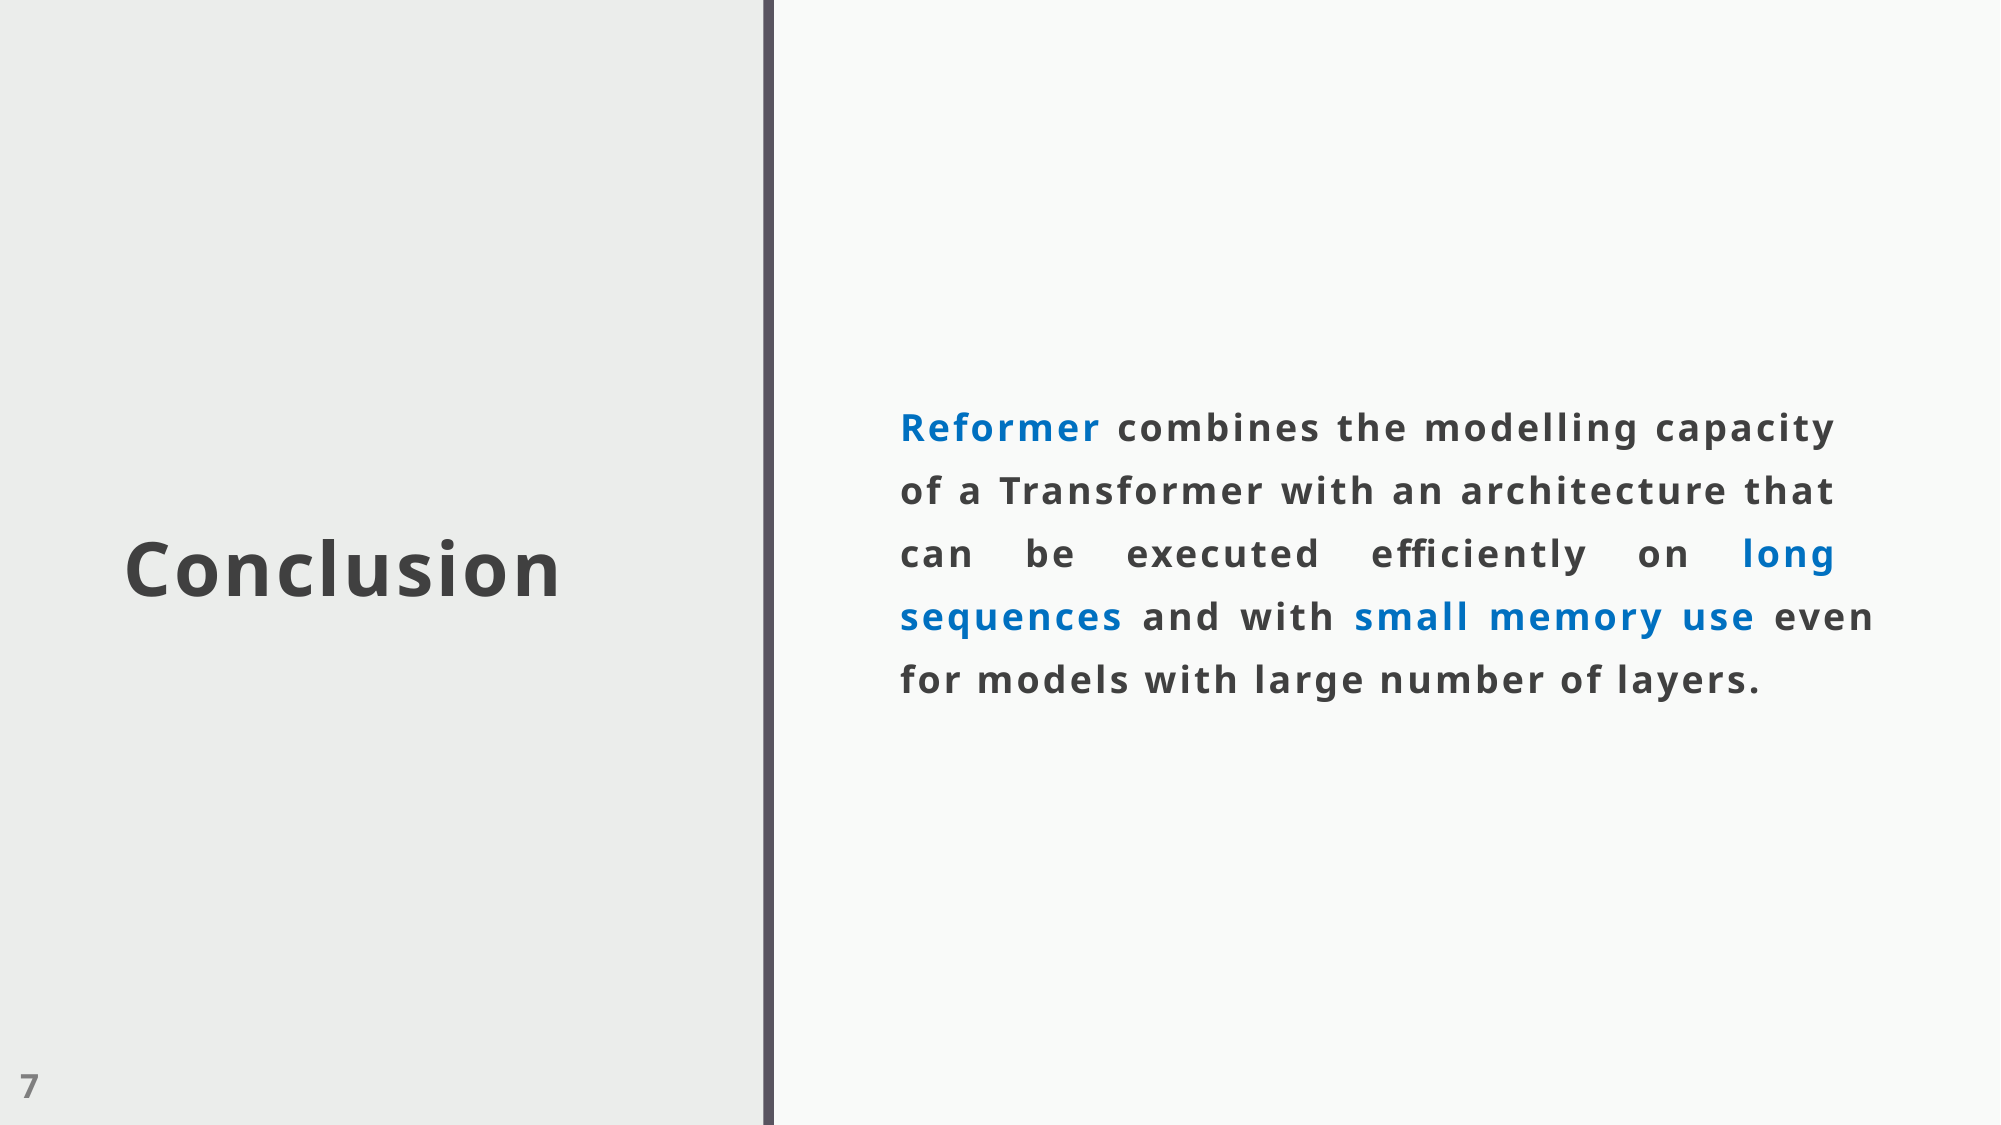

# Conclusion
Reformer combines the modelling capacity of a Transformer with an architecture that can be executed efficiently on long sequences and with small memory use even for models with large number of layers.
7